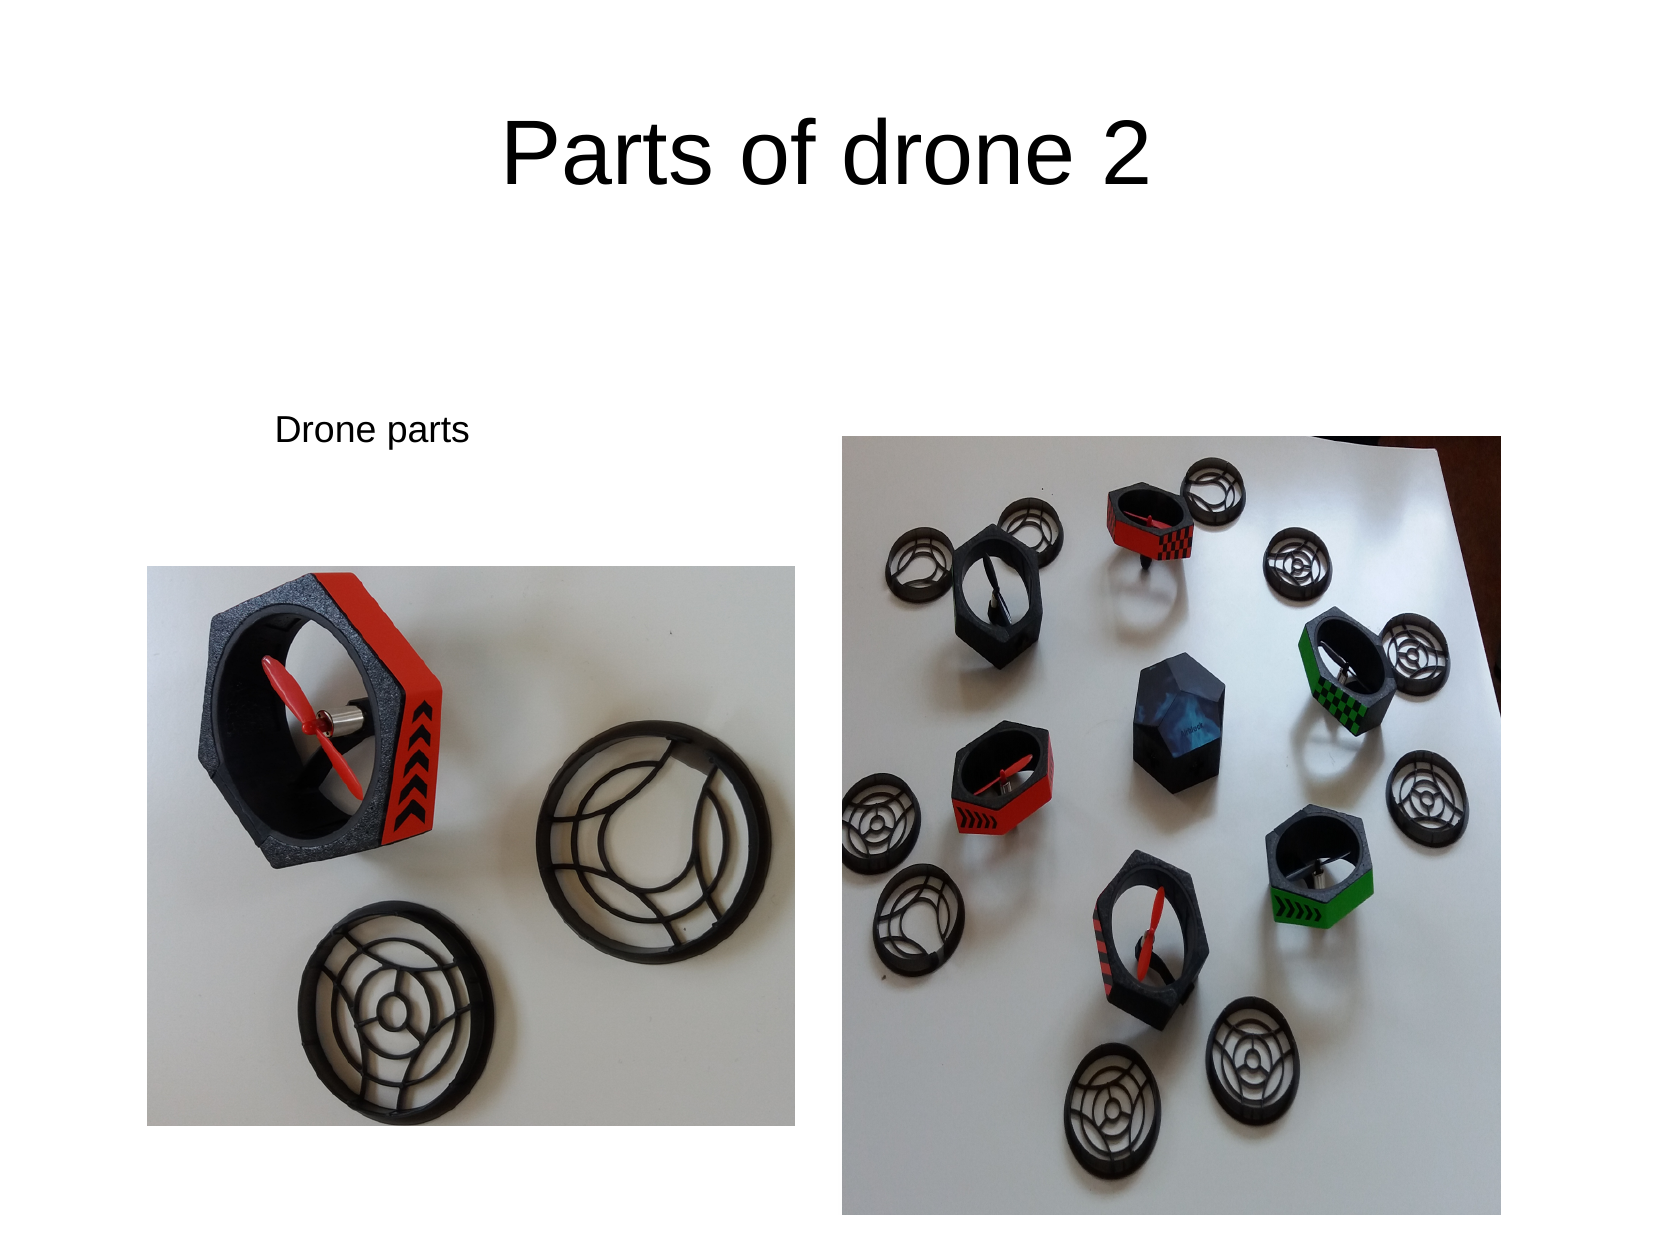

# Parts of drone 2
Drone parts